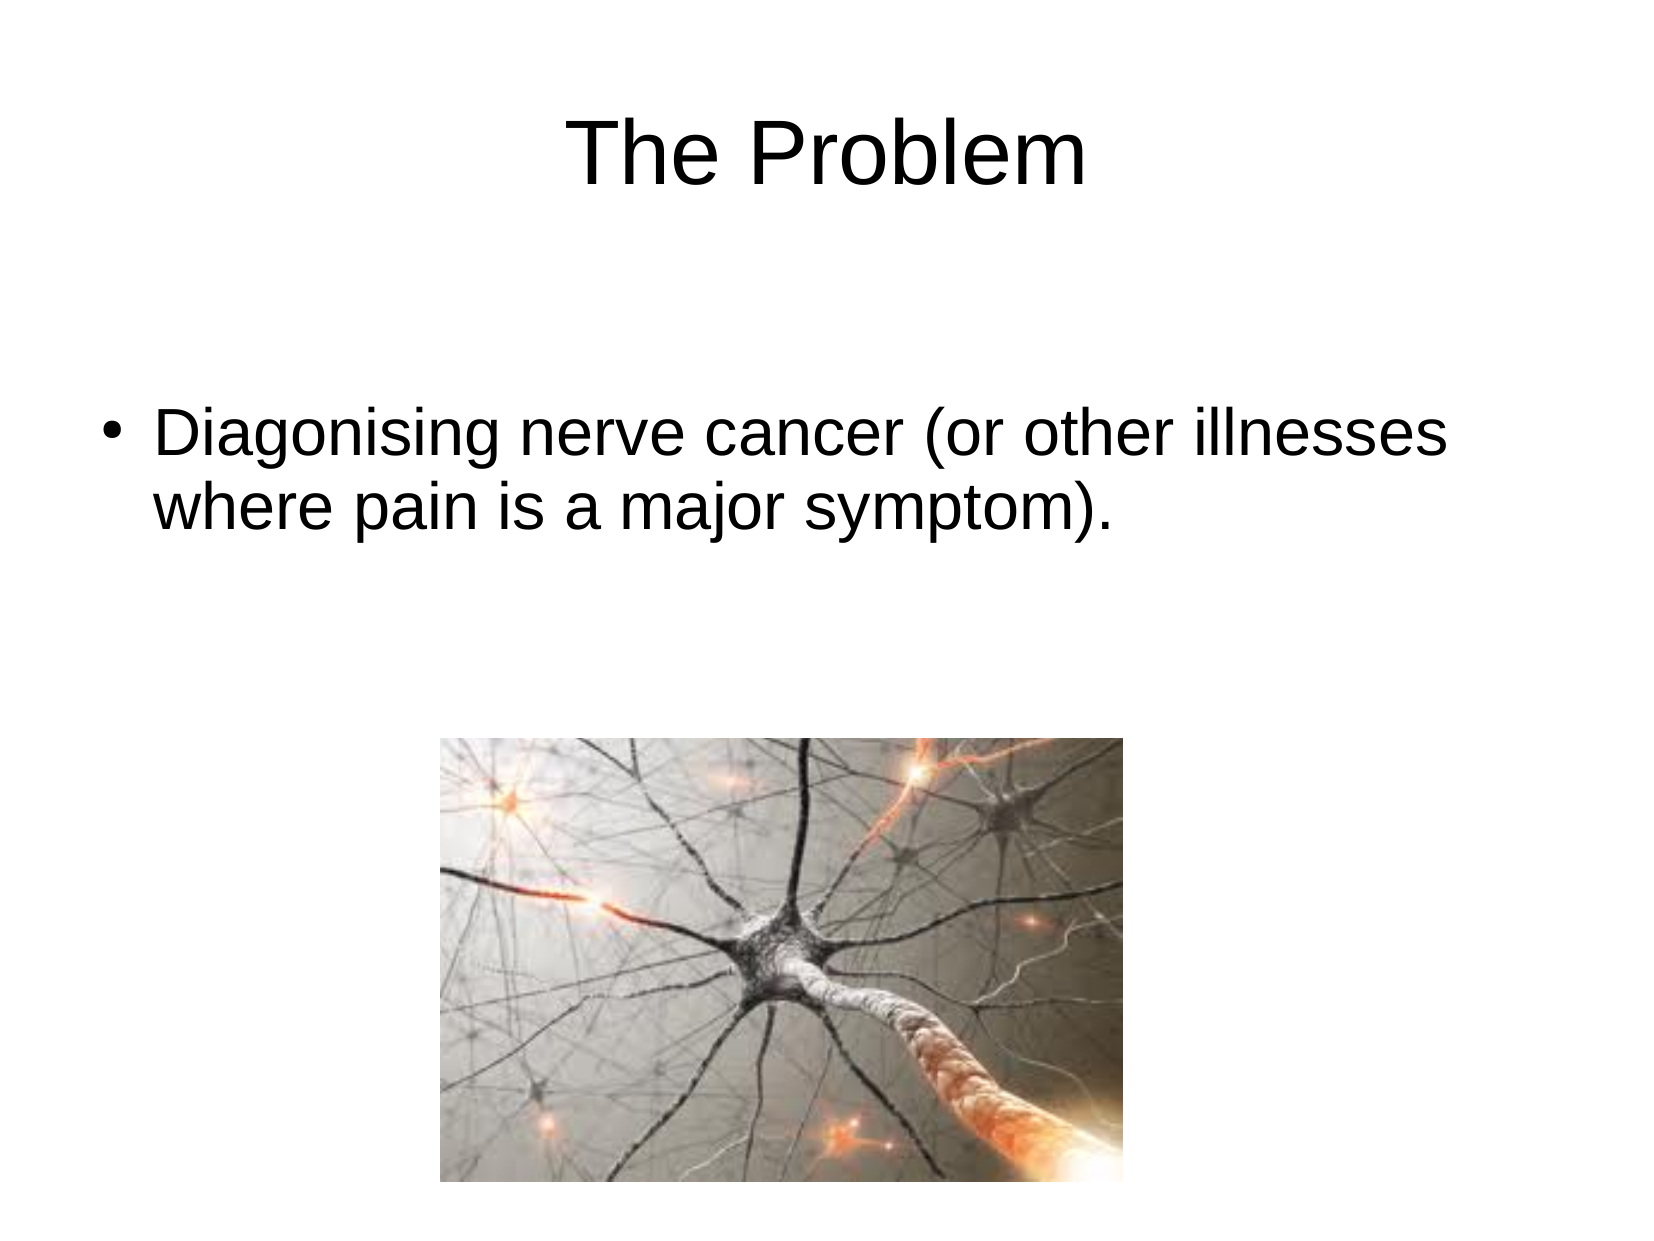

# The Problem
Diagonising nerve cancer (or other illnesses where pain is a major symptom).